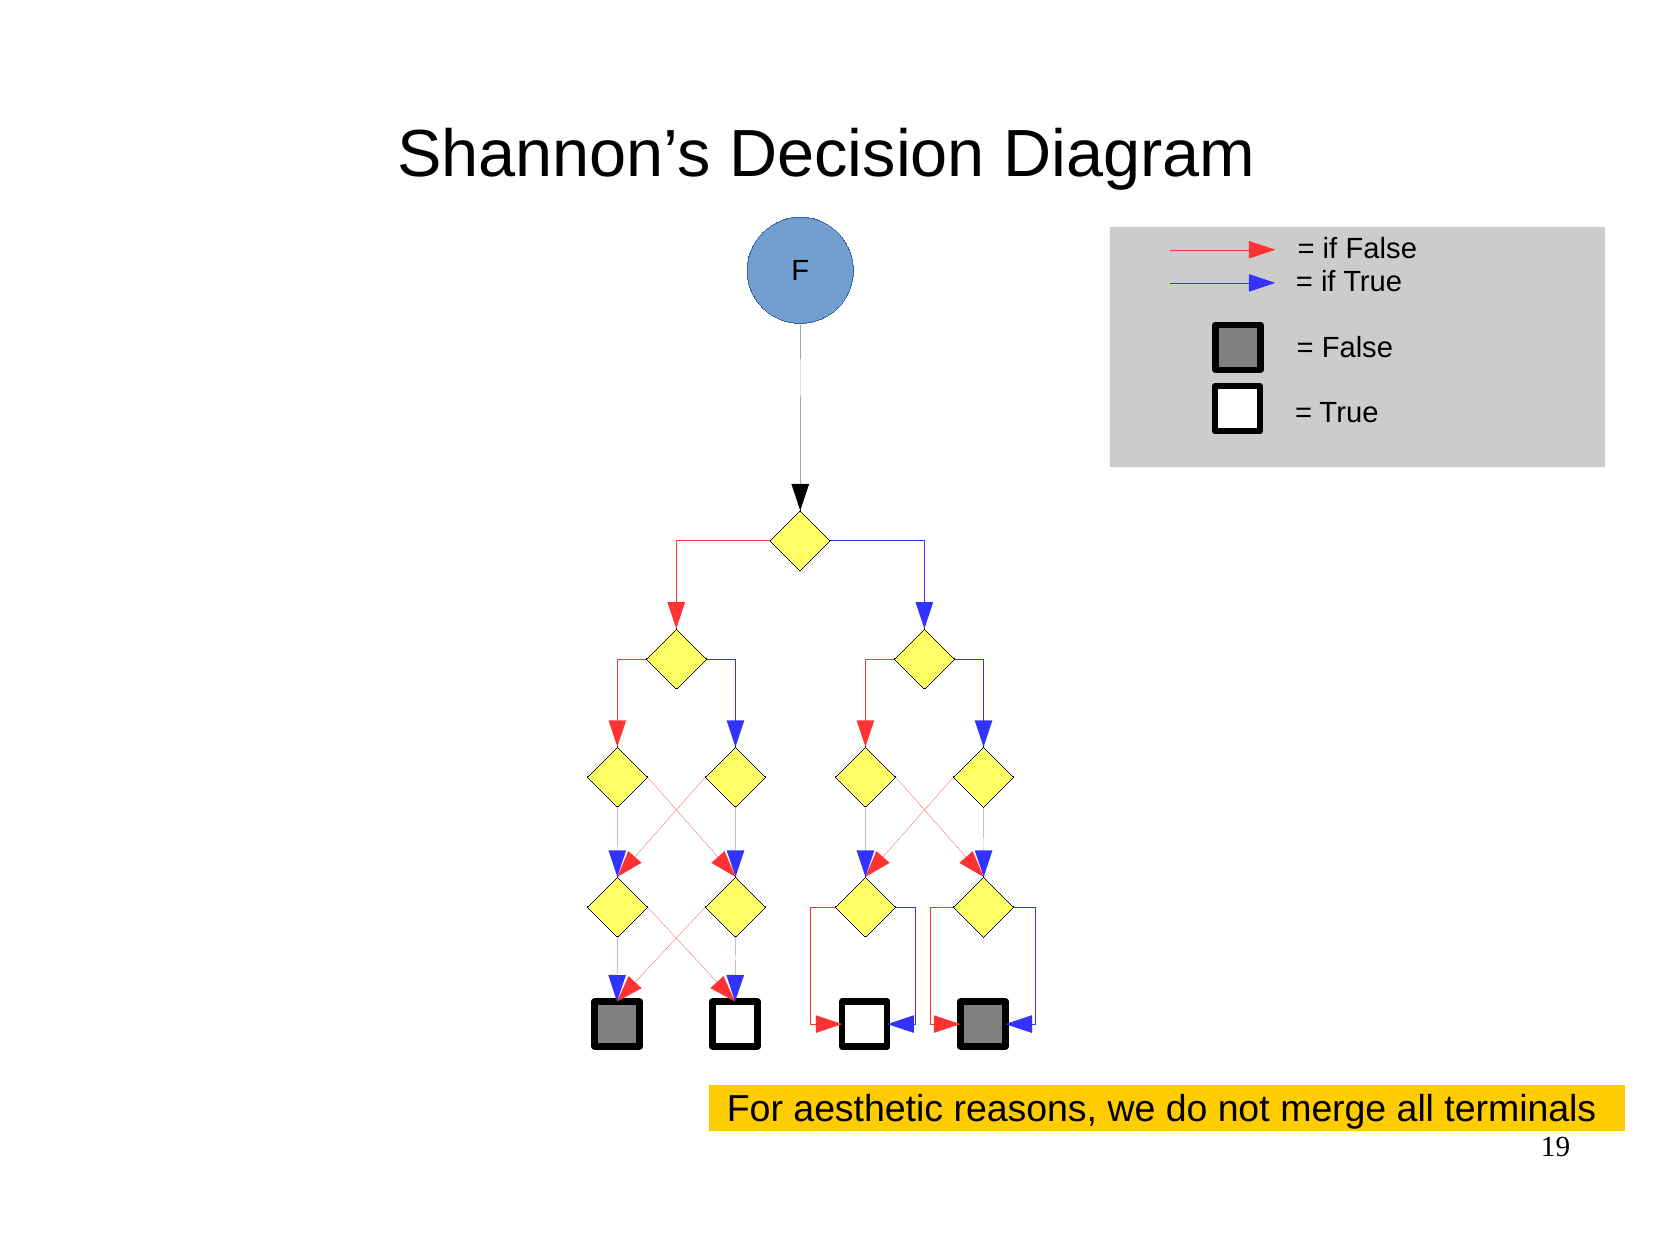

Shannon’s Decision Diagram
F
= if False
= if True
= False
= True
#
For aesthetic reasons, we do not merge all terminals
19